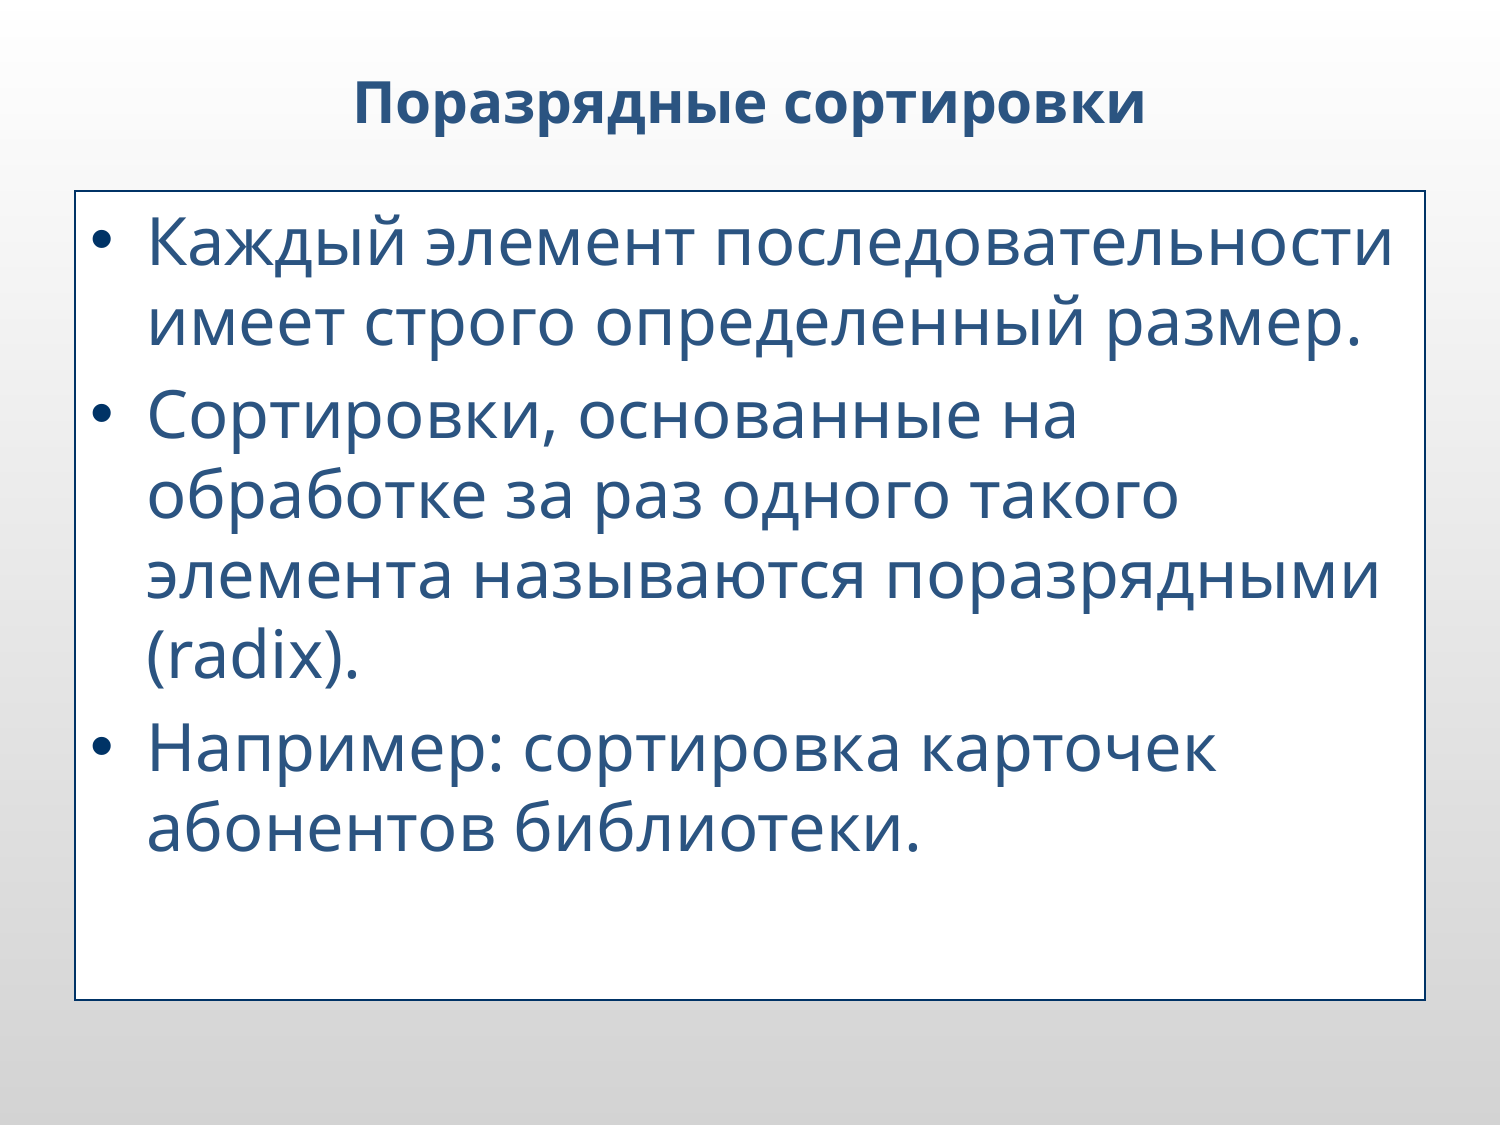

Поразрядные сортировки
# Каждый элемент последовательности имеет строго определенный размер.
Сортировки, основанные на обработке за раз одного такого элемента называются поразрядными (radix).
Например: сортировка карточек абонентов библиотеки.